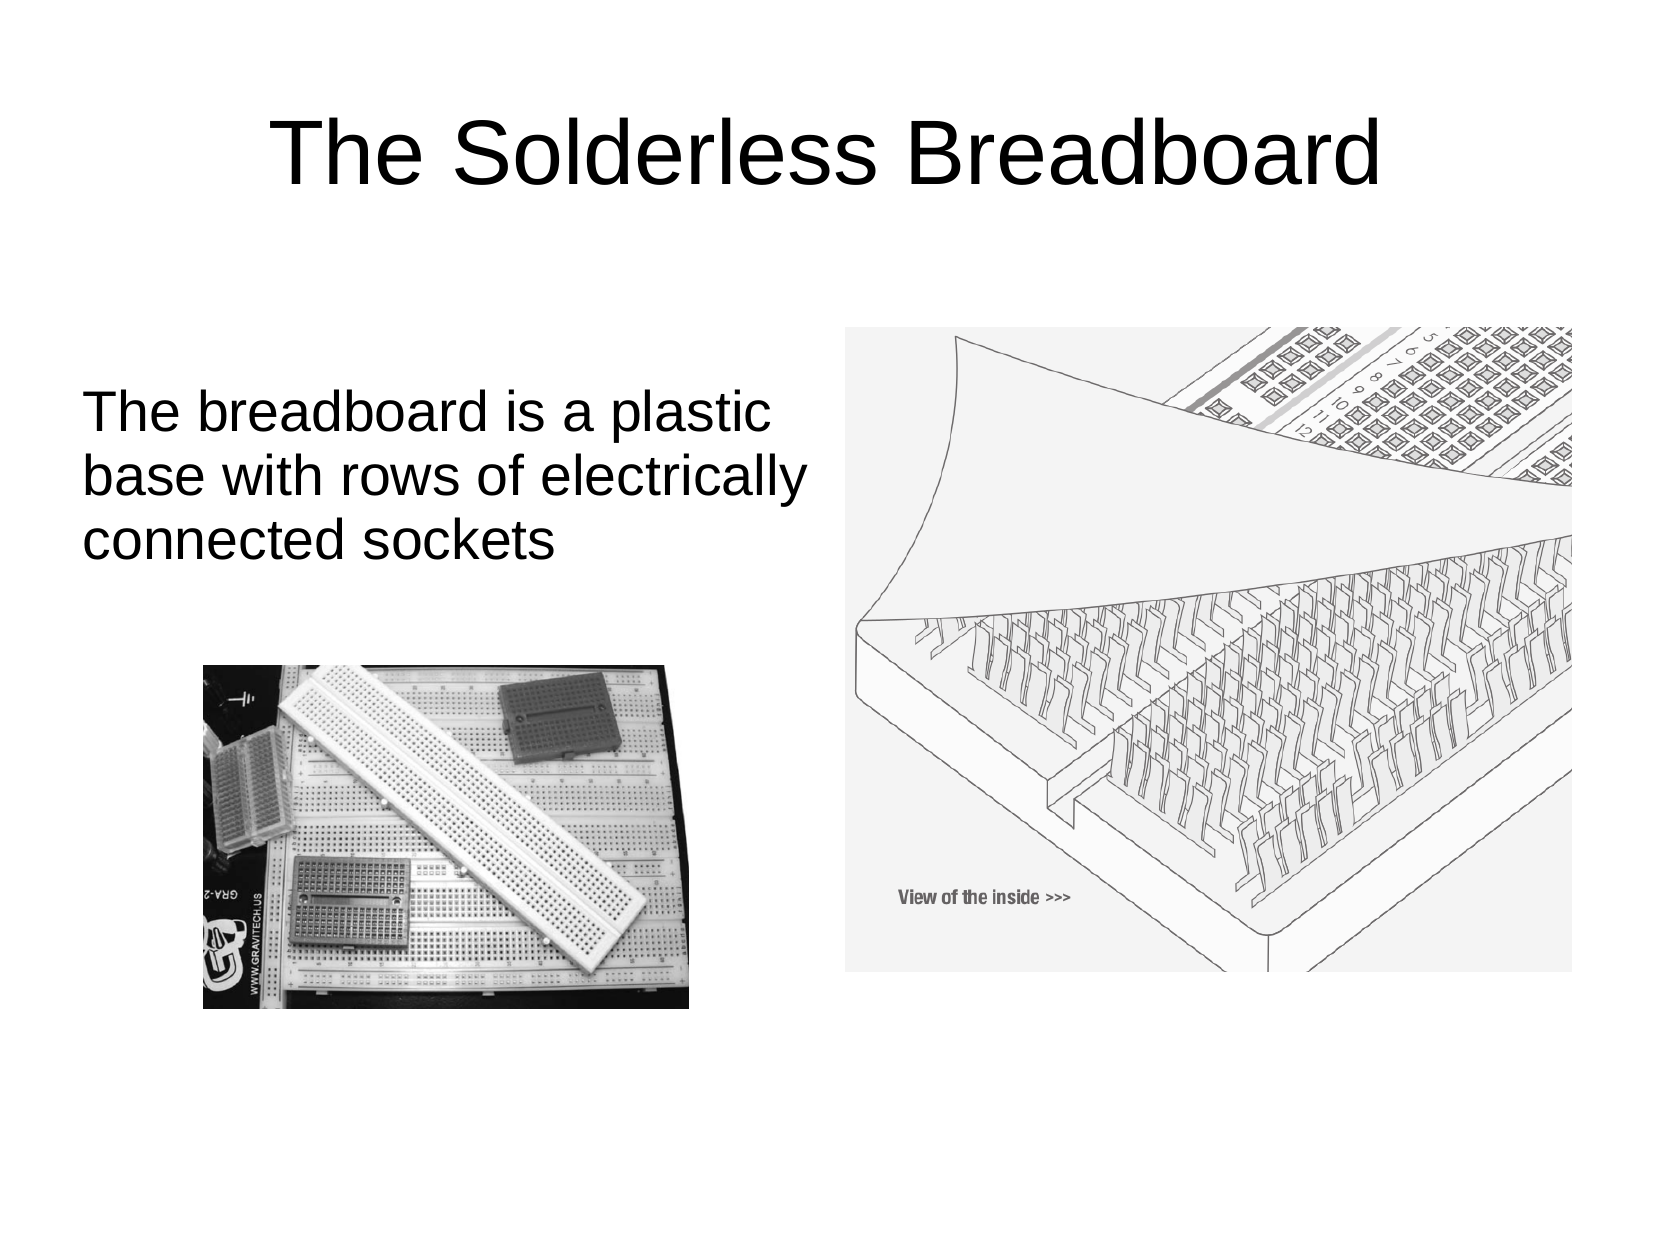

# The Solderless Breadboard
The breadboard is a plastic base with rows of electrically connected sockets